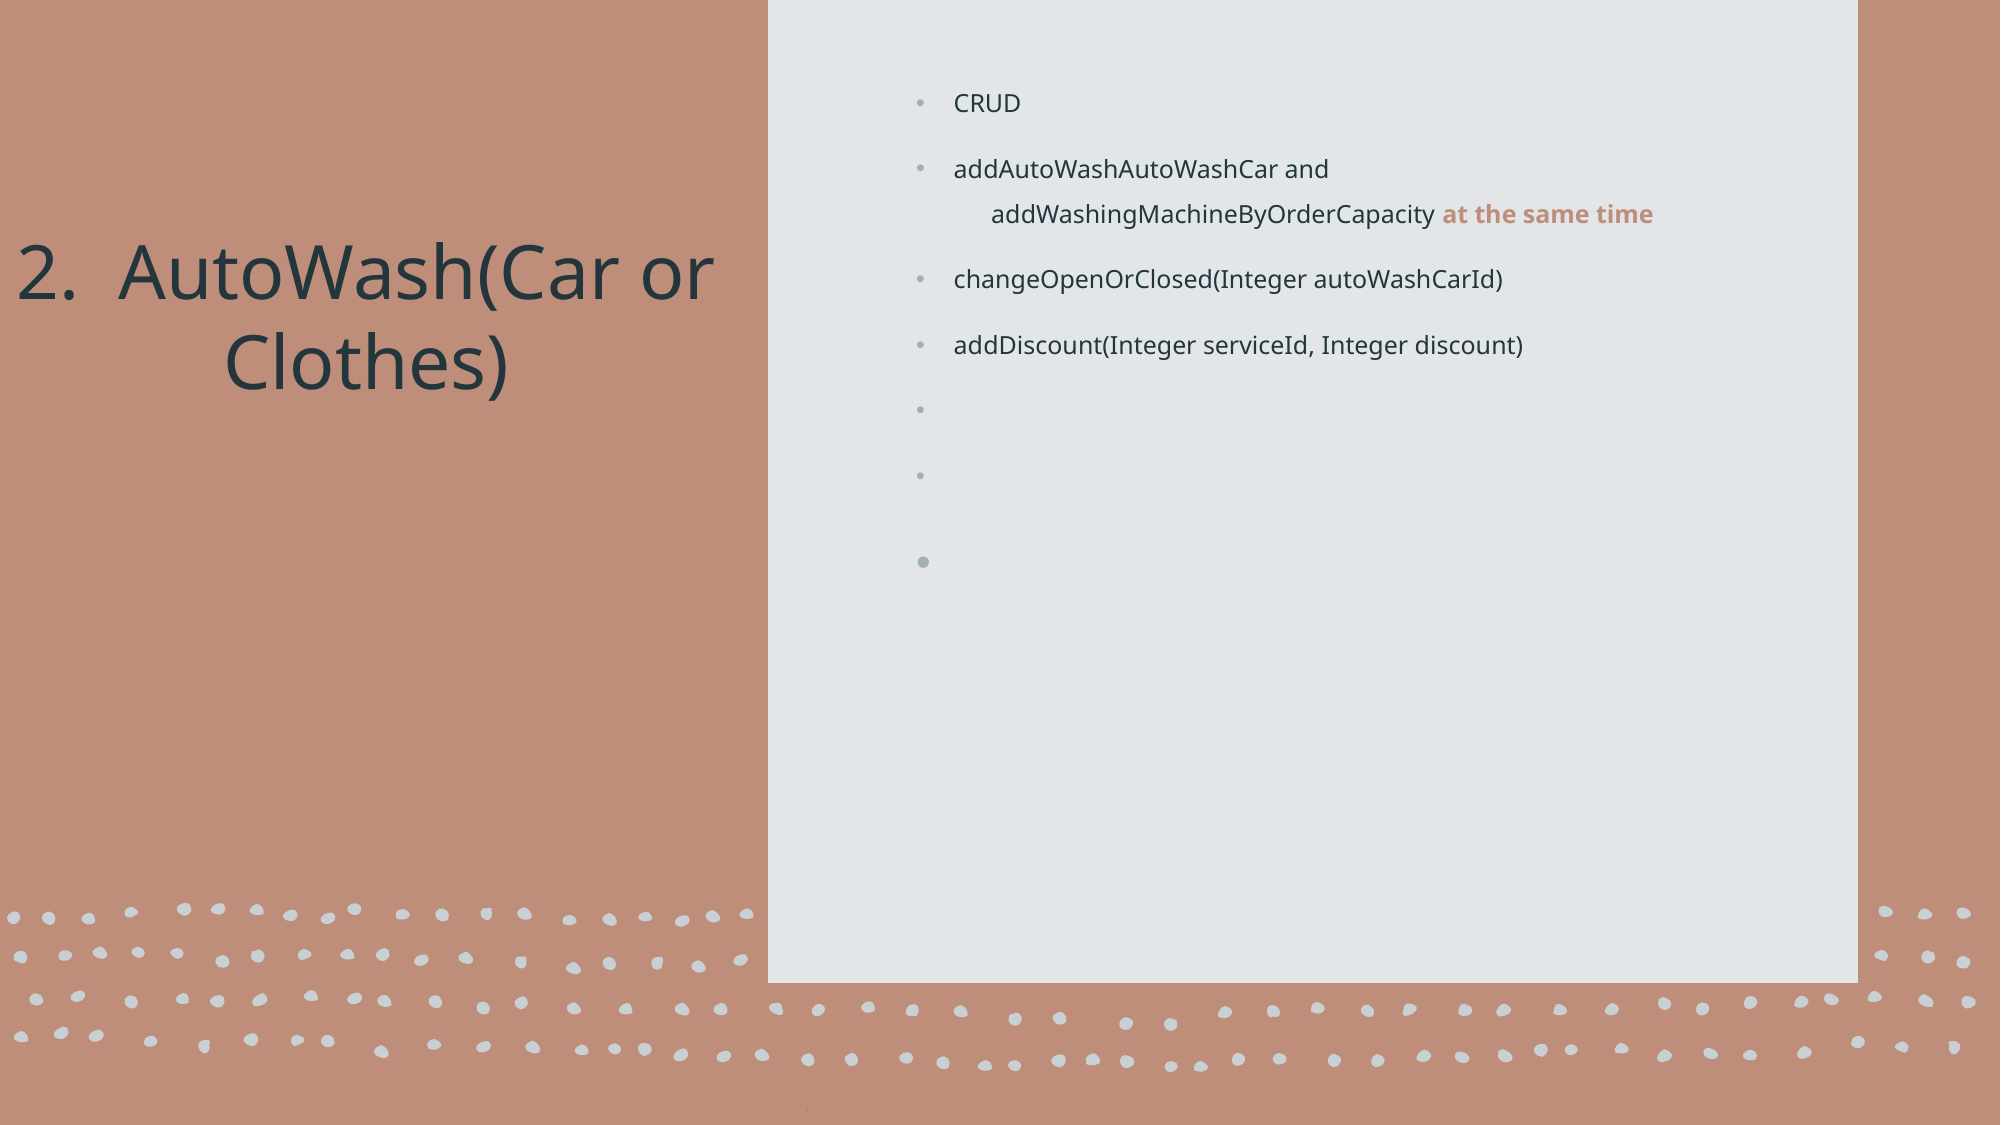

CRUD
addAutoWashAutoWashCar and addWashingMachineByOrderCapacity at the same time
changeOpenOrClosed(Integer autoWashCarId)
addDiscount(Integer serviceId, Integer discount)
# 2. AutoWash(Car or Clothes)